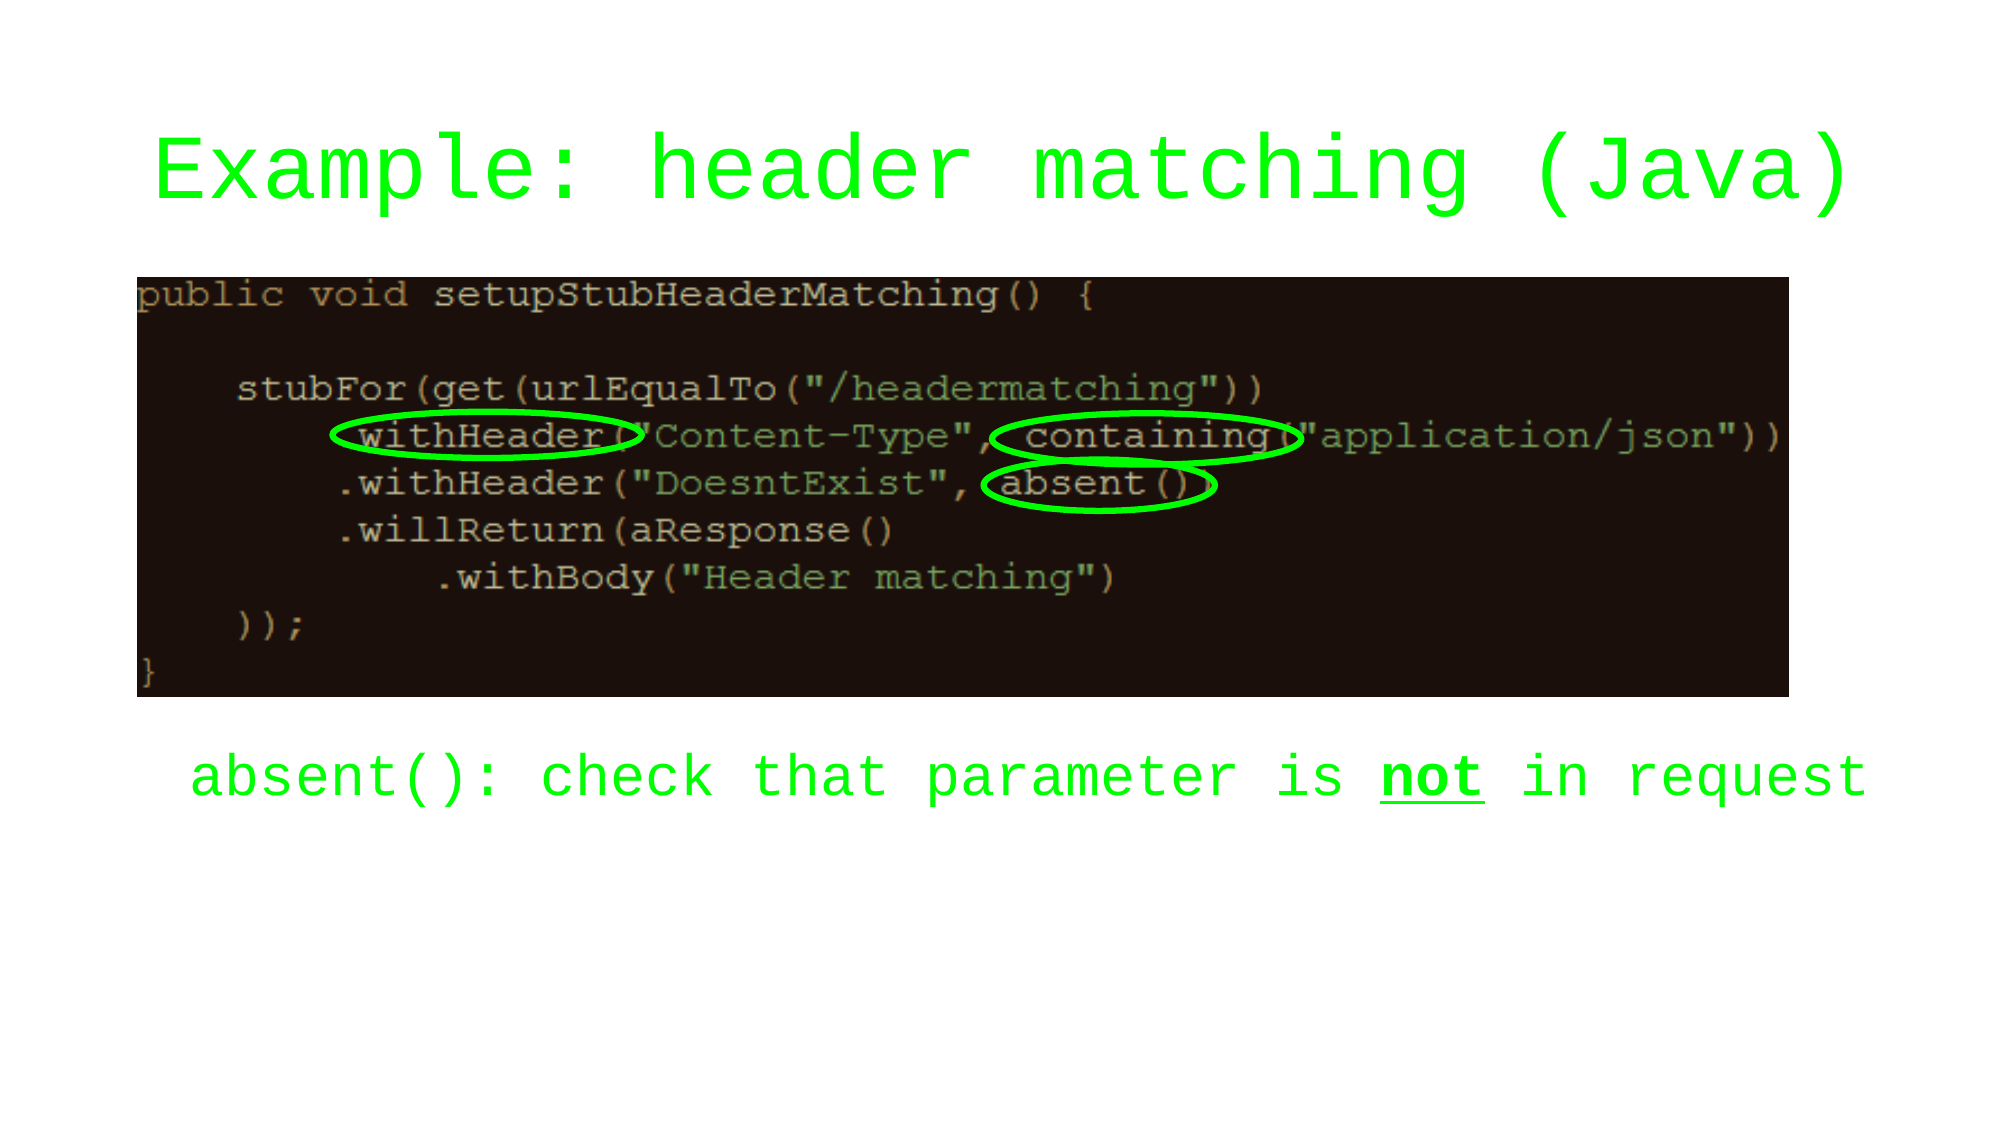

# Example: header matching (Java)
absent(): check that parameter is not in request